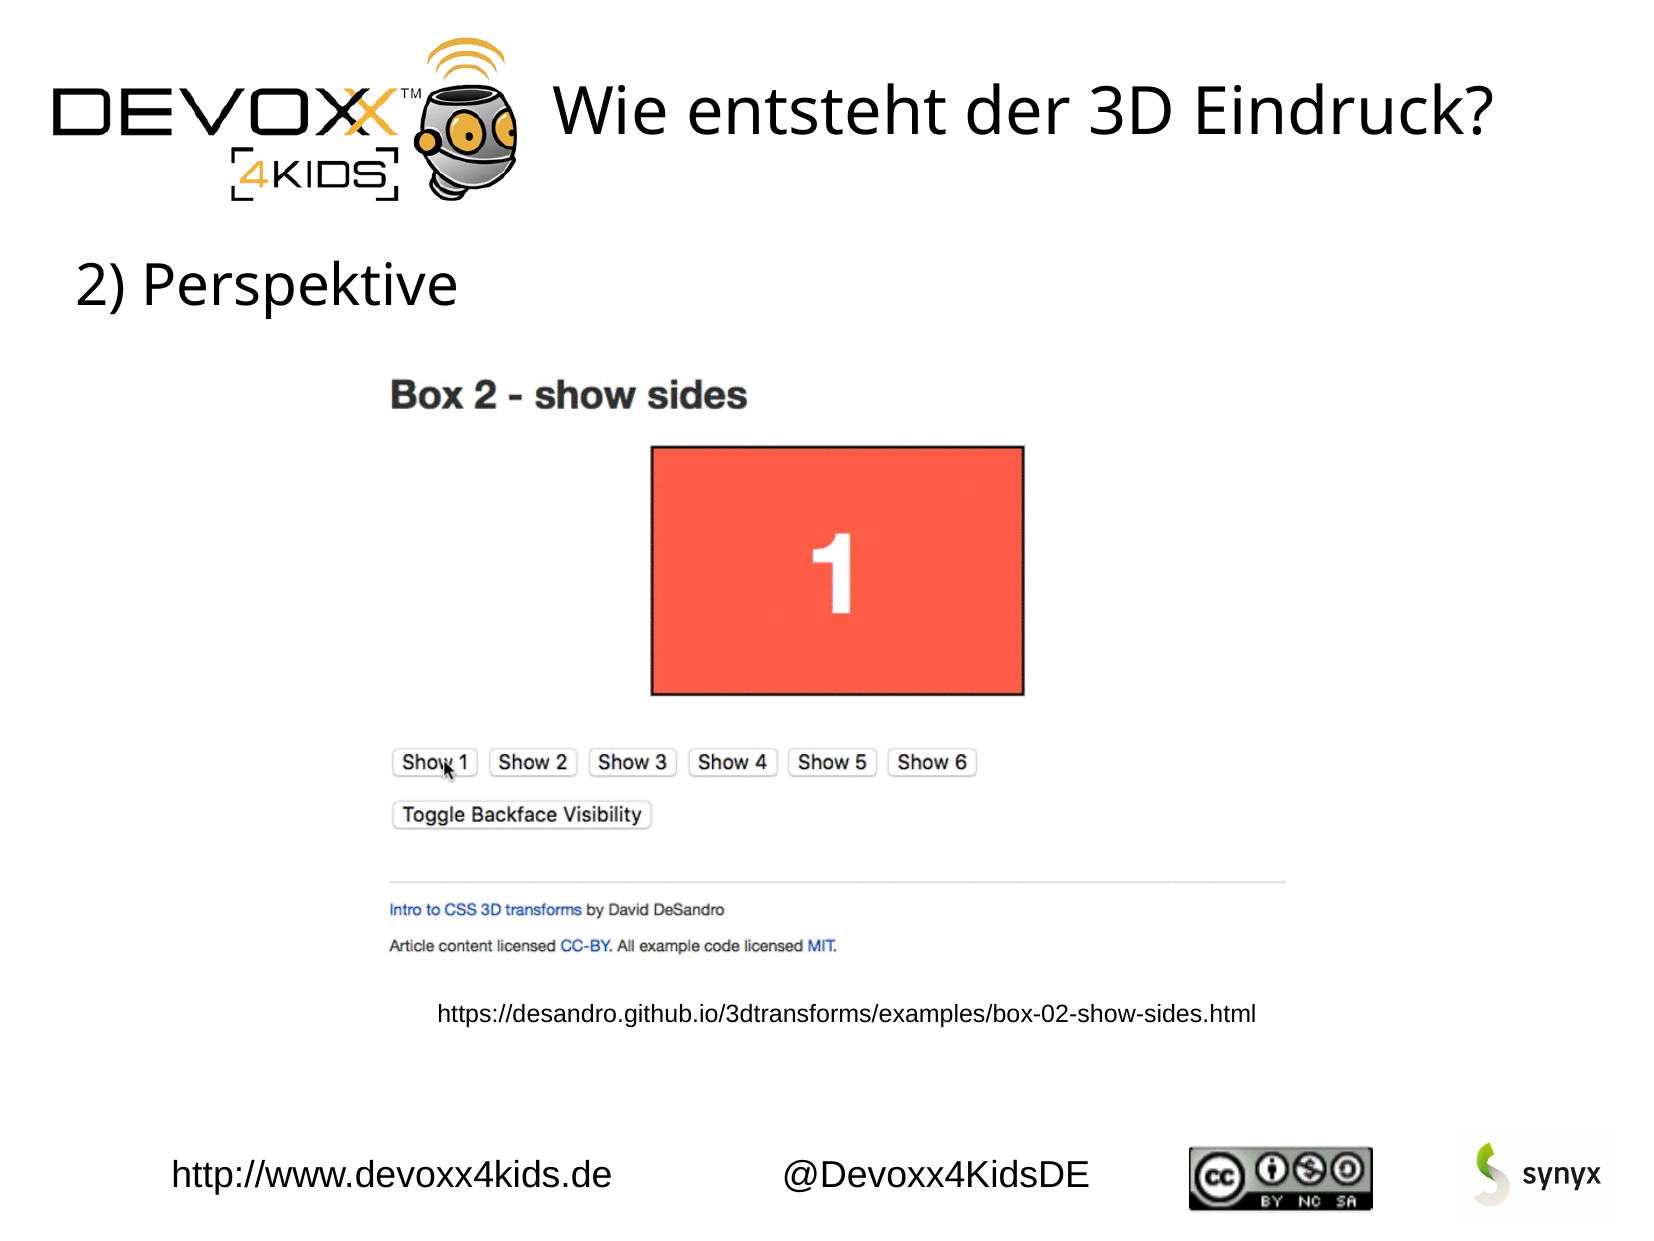

# Wie entsteht der 3D Eindruck?
2) Perspektive
https://desandro.github.io/3dtransforms/examples/box-02-show-sides.html